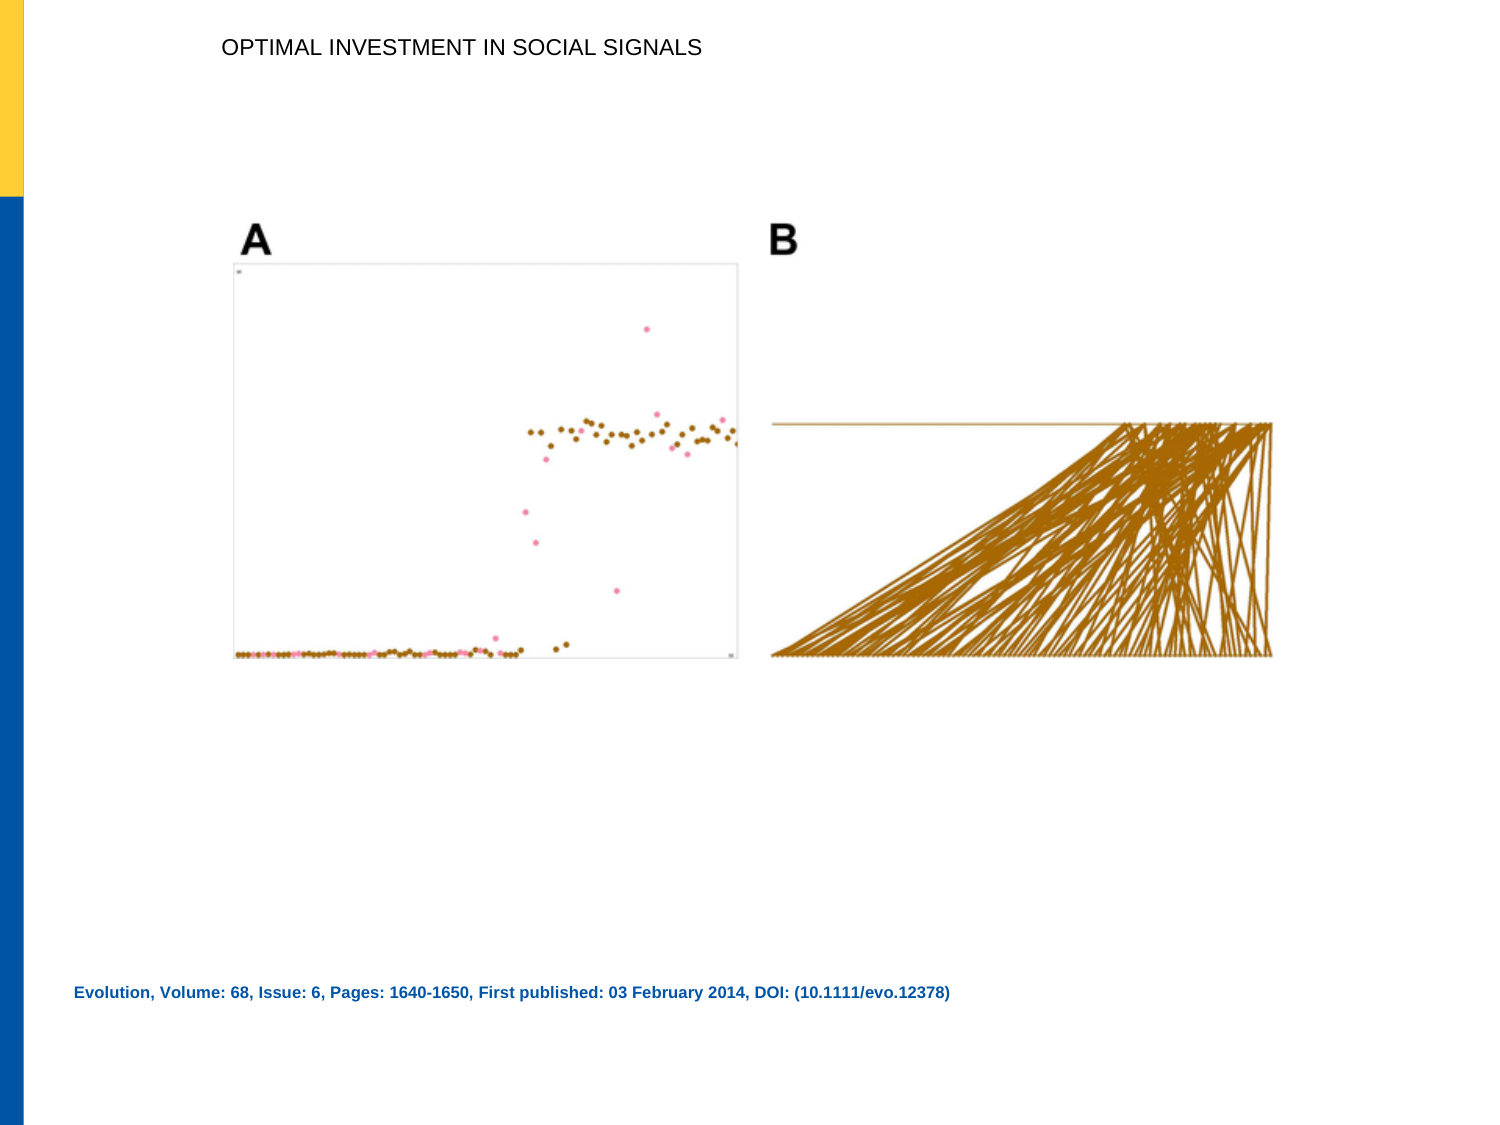

OPTIMAL INVESTMENT IN SOCIAL SIGNALS
Evolution, Volume: 68, Issue: 6, Pages: 1640-1650, First published: 03 February 2014, DOI: (10.1111/evo.12378)